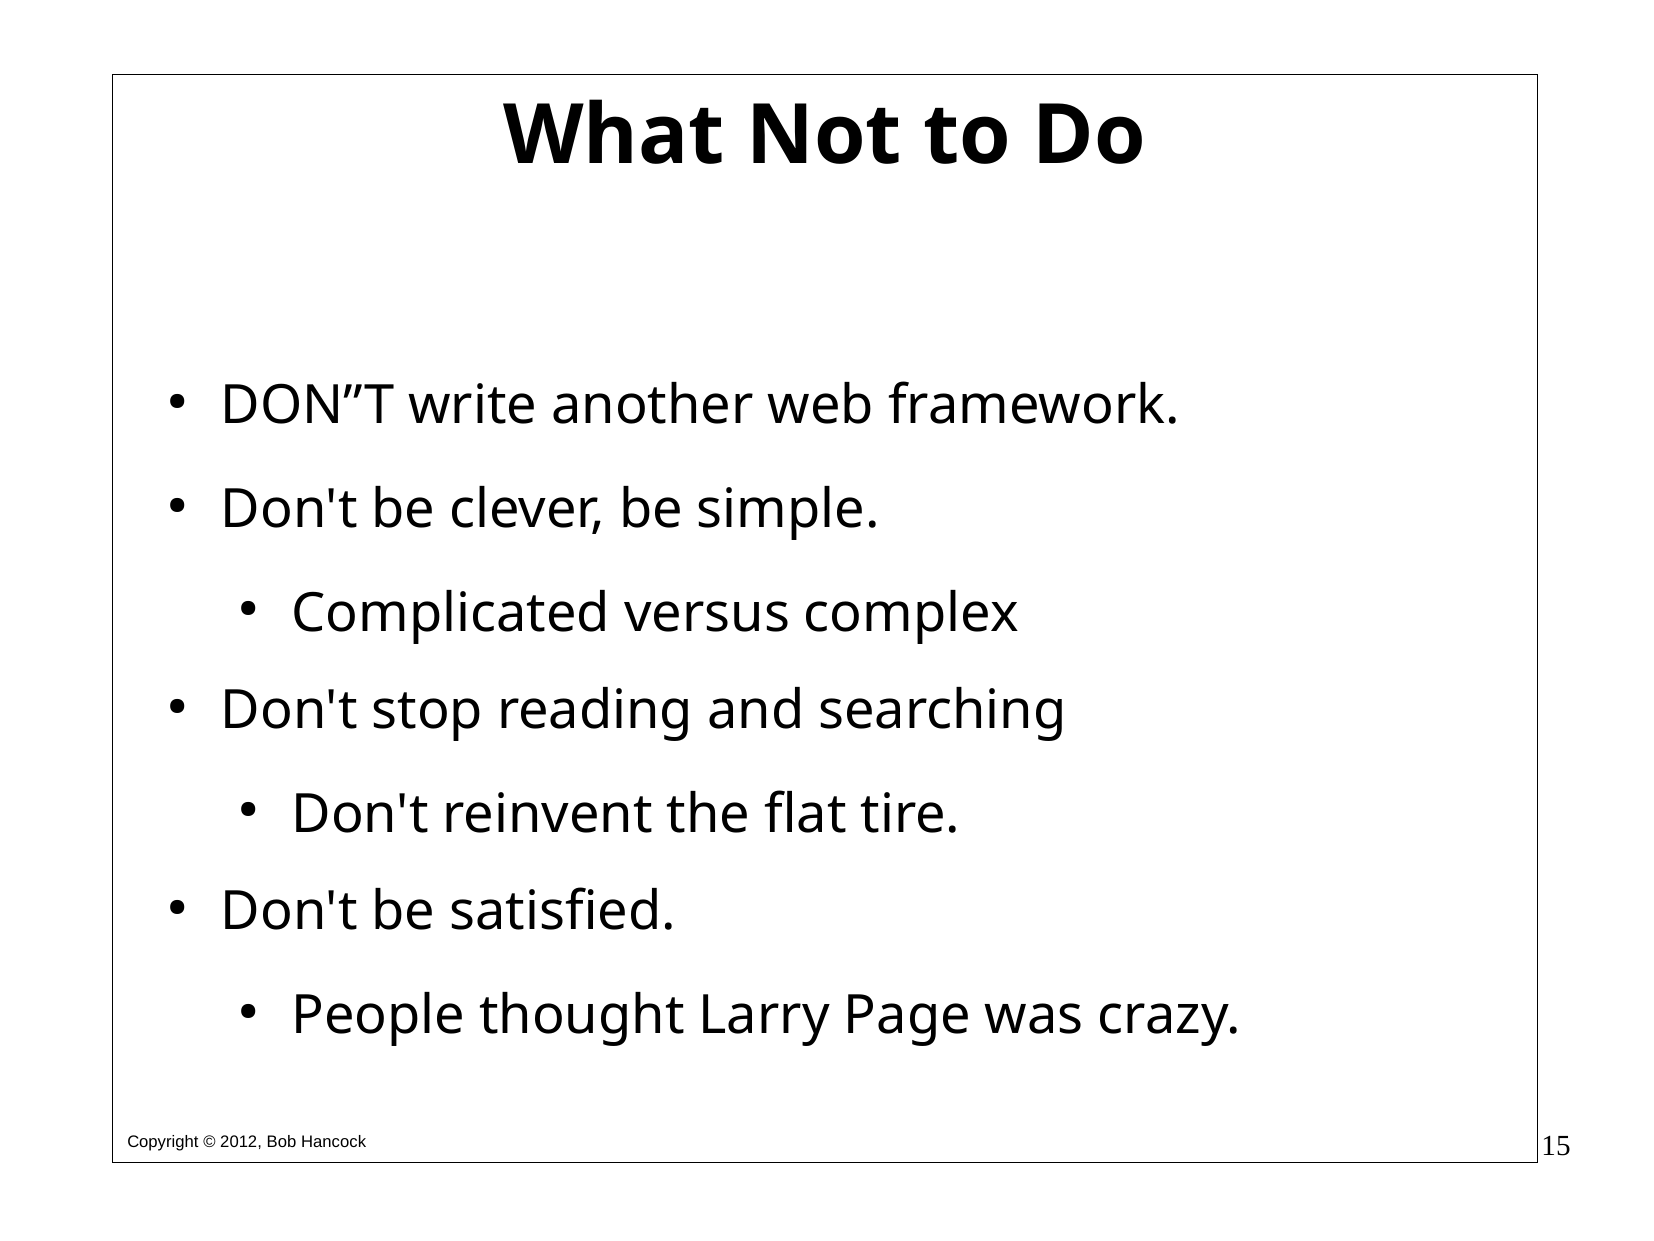

# What Not to Do
DON”T write another web framework.
Don't be clever, be simple.
Complicated versus complex
Don't stop reading and searching
Don't reinvent the flat tire.
Don't be satisfied.
People thought Larry Page was crazy.
Copyright © 2012, Bob Hancock
15